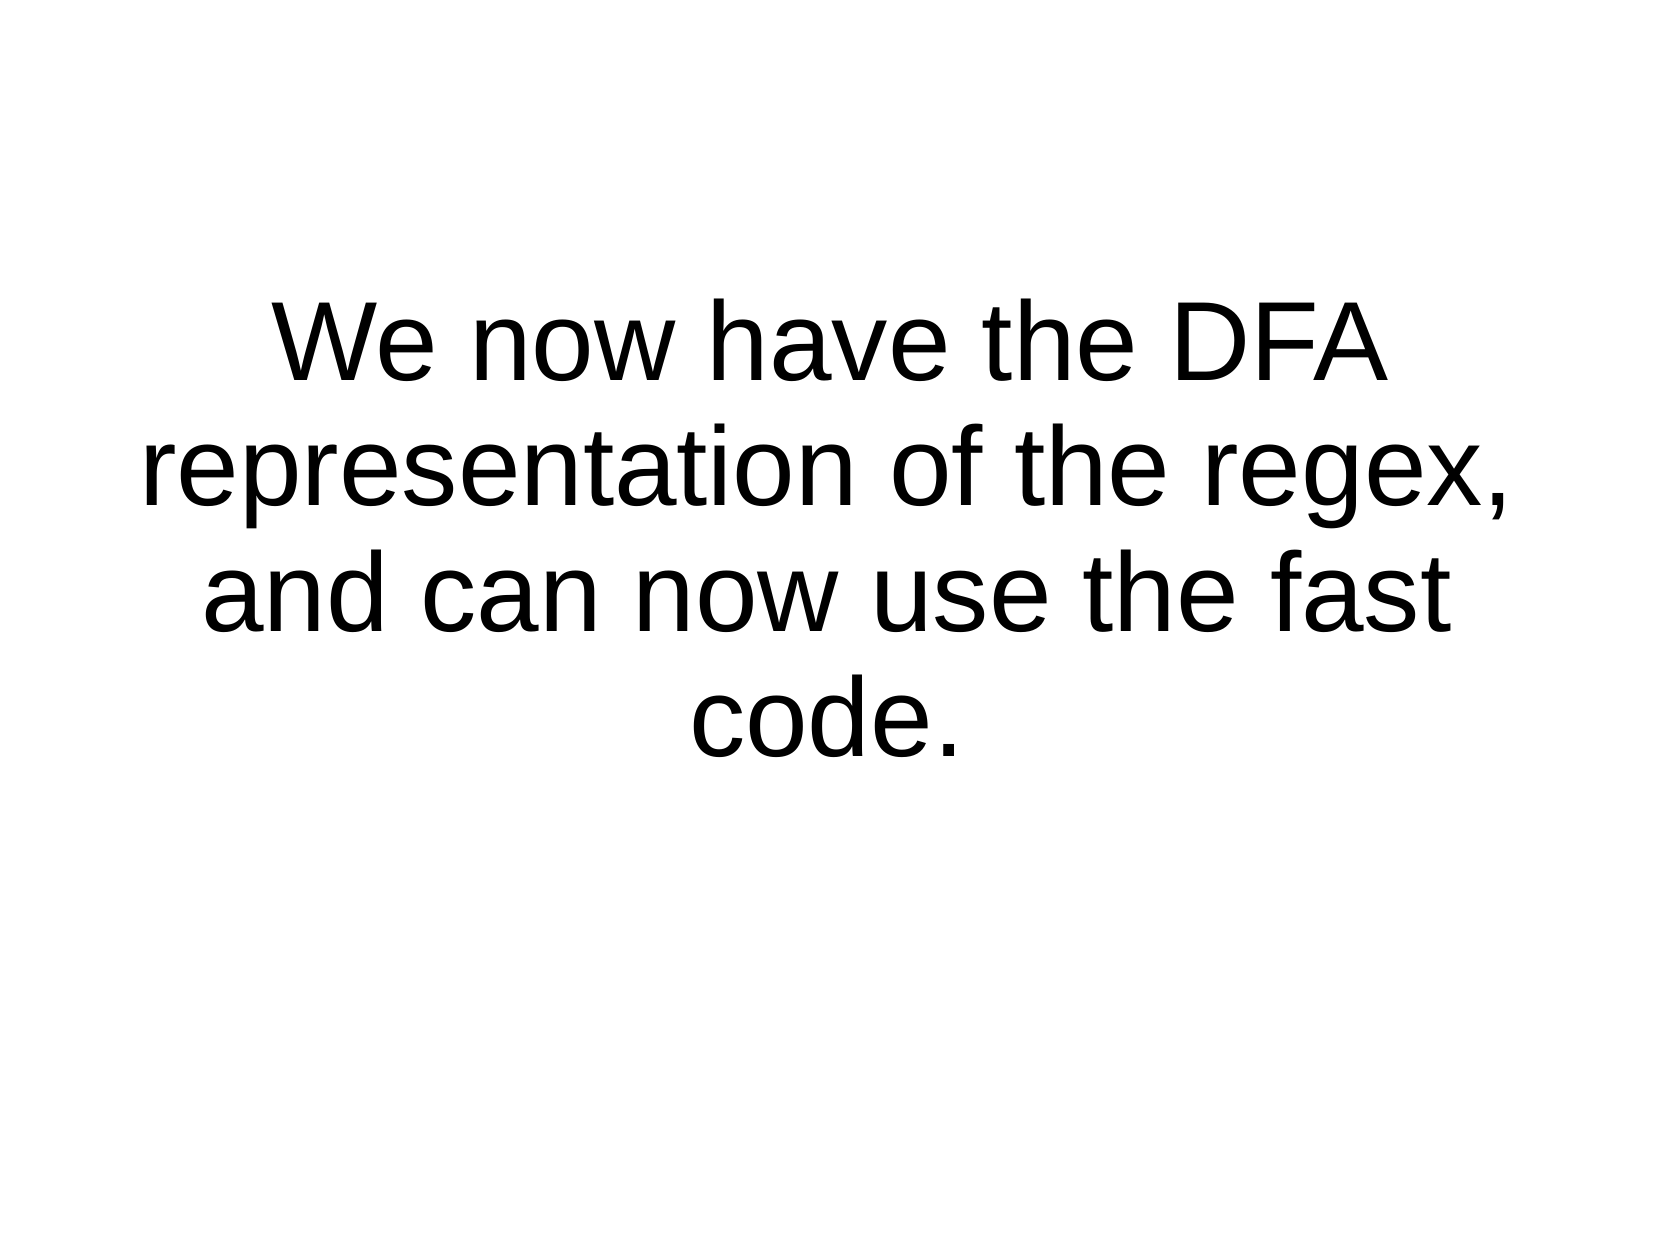

# We now have the DFA representation of the regex, and can now use the fast code.